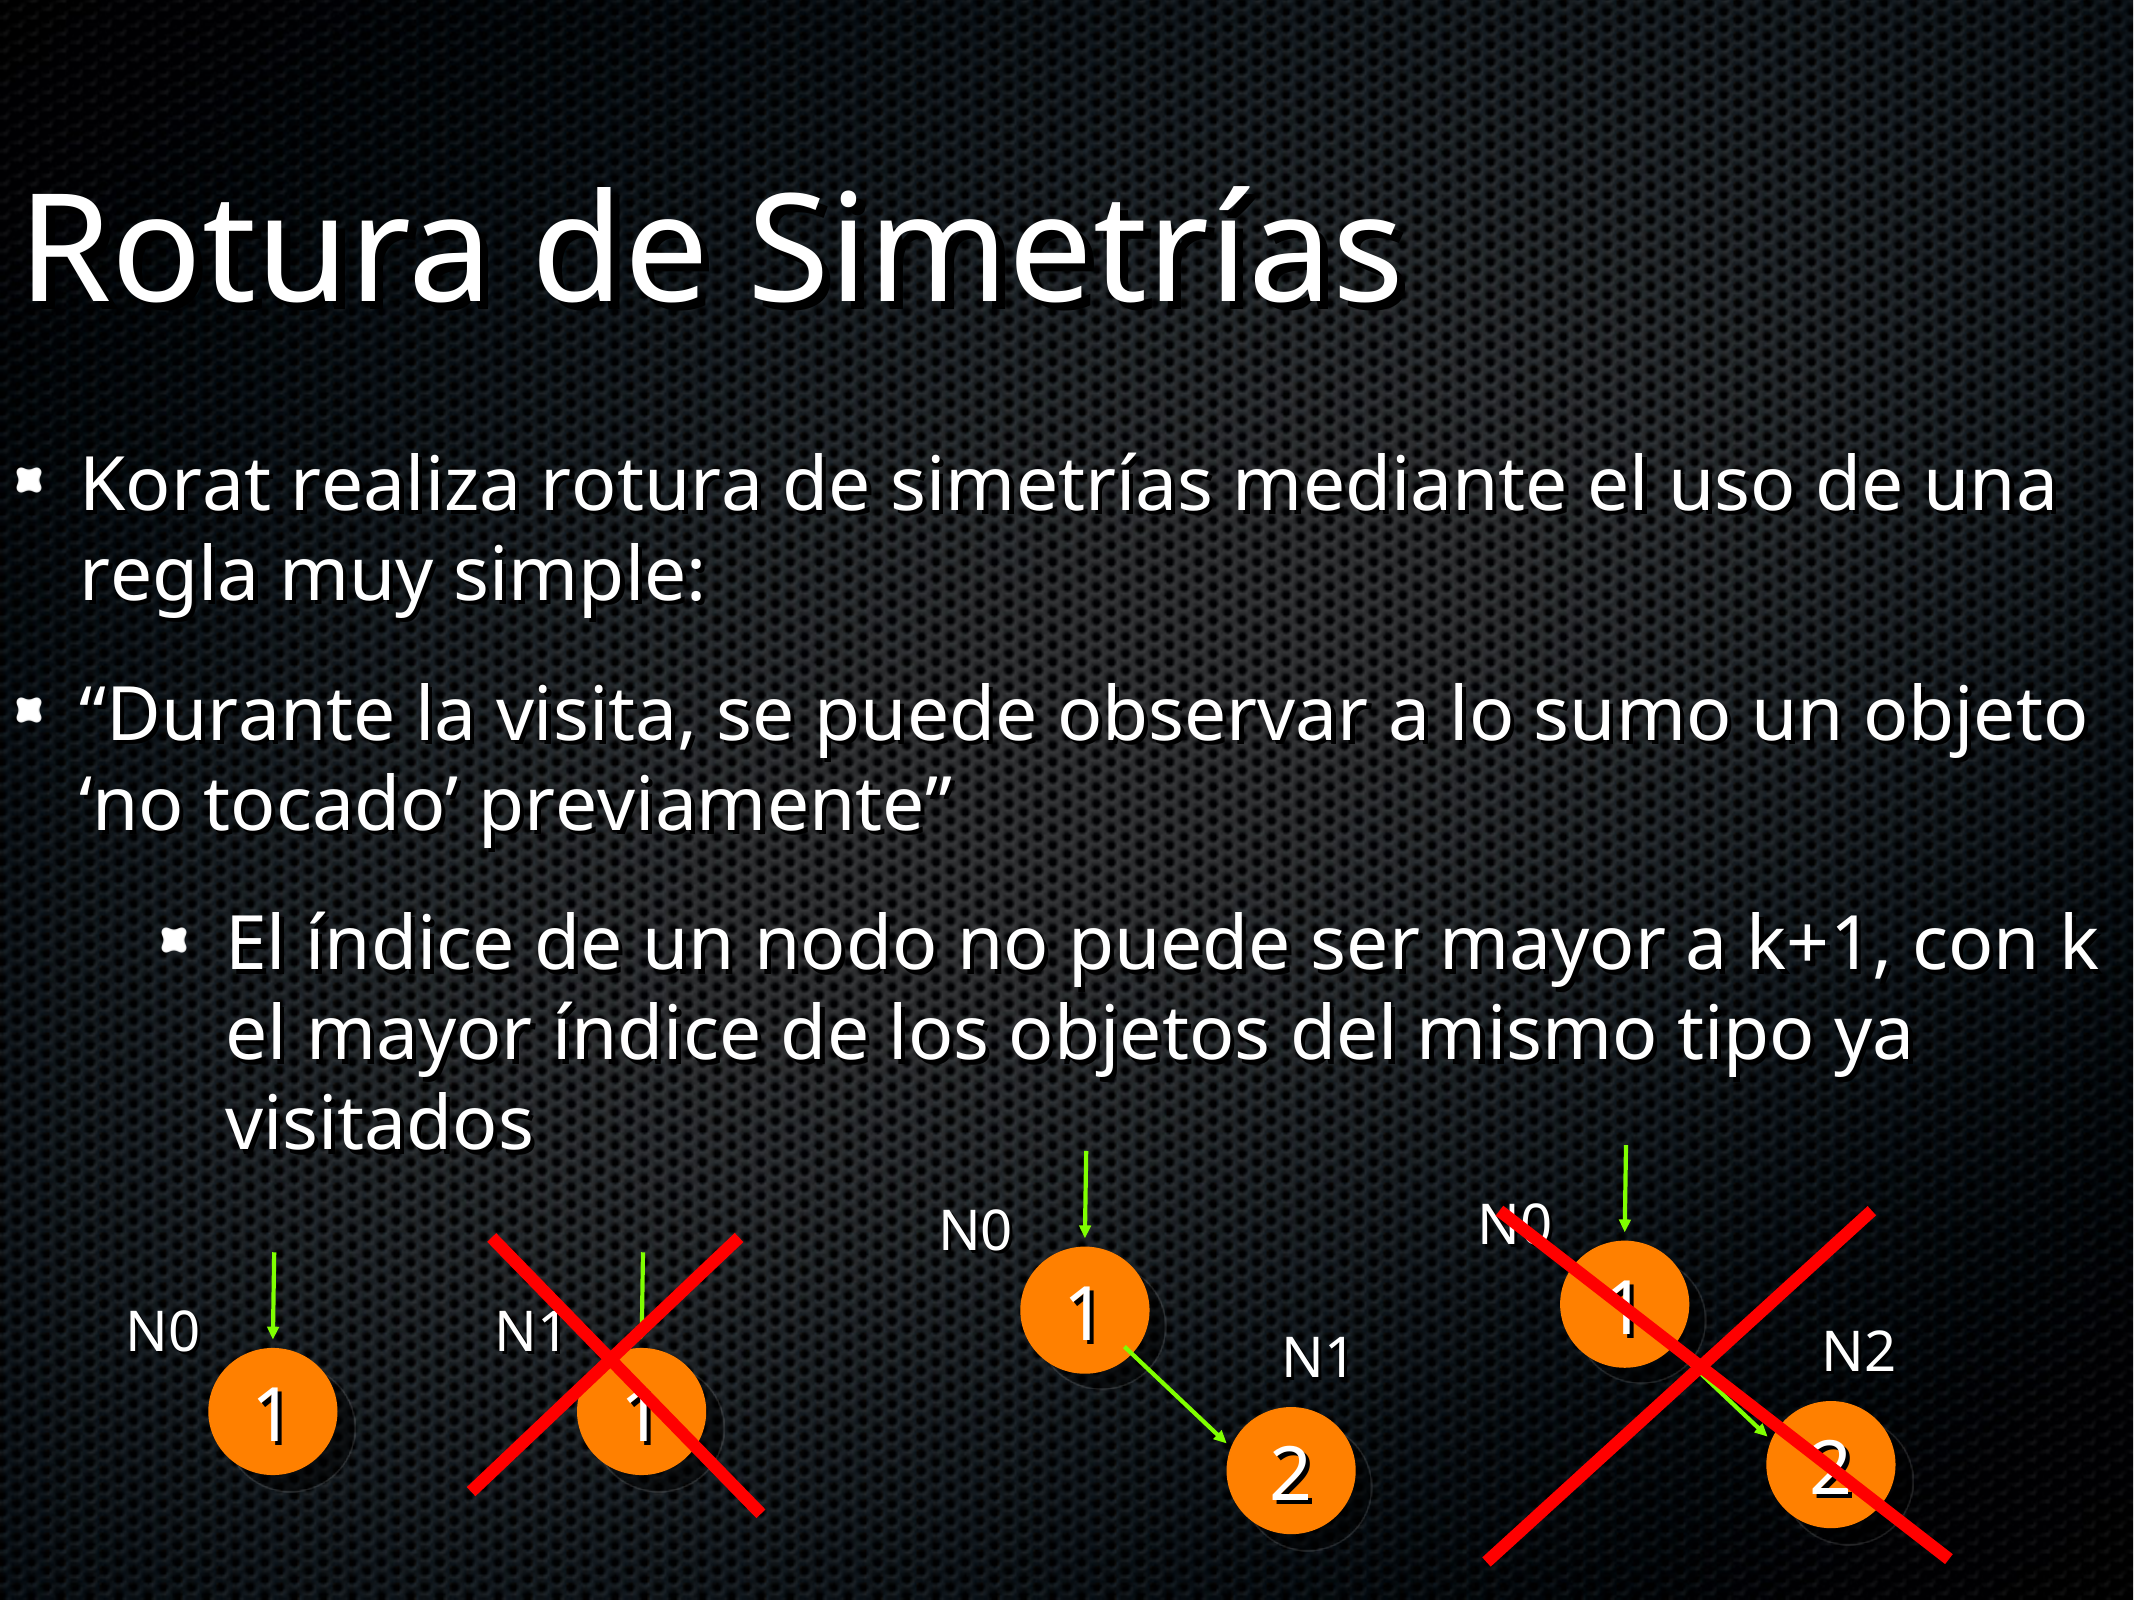

# Rotura de Simetrías
Korat realiza rotura de simetrías mediante el uso de una regla muy simple:
“Durante la visita, se puede observar a lo sumo un objeto ‘no tocado’ previamente”
El índice de un nodo no puede ser mayor a k+1, con k el mayor índice de los objetos del mismo tipo ya visitados
N0
1
N2
2
N0
1
N1
2
N0
1
N1
1